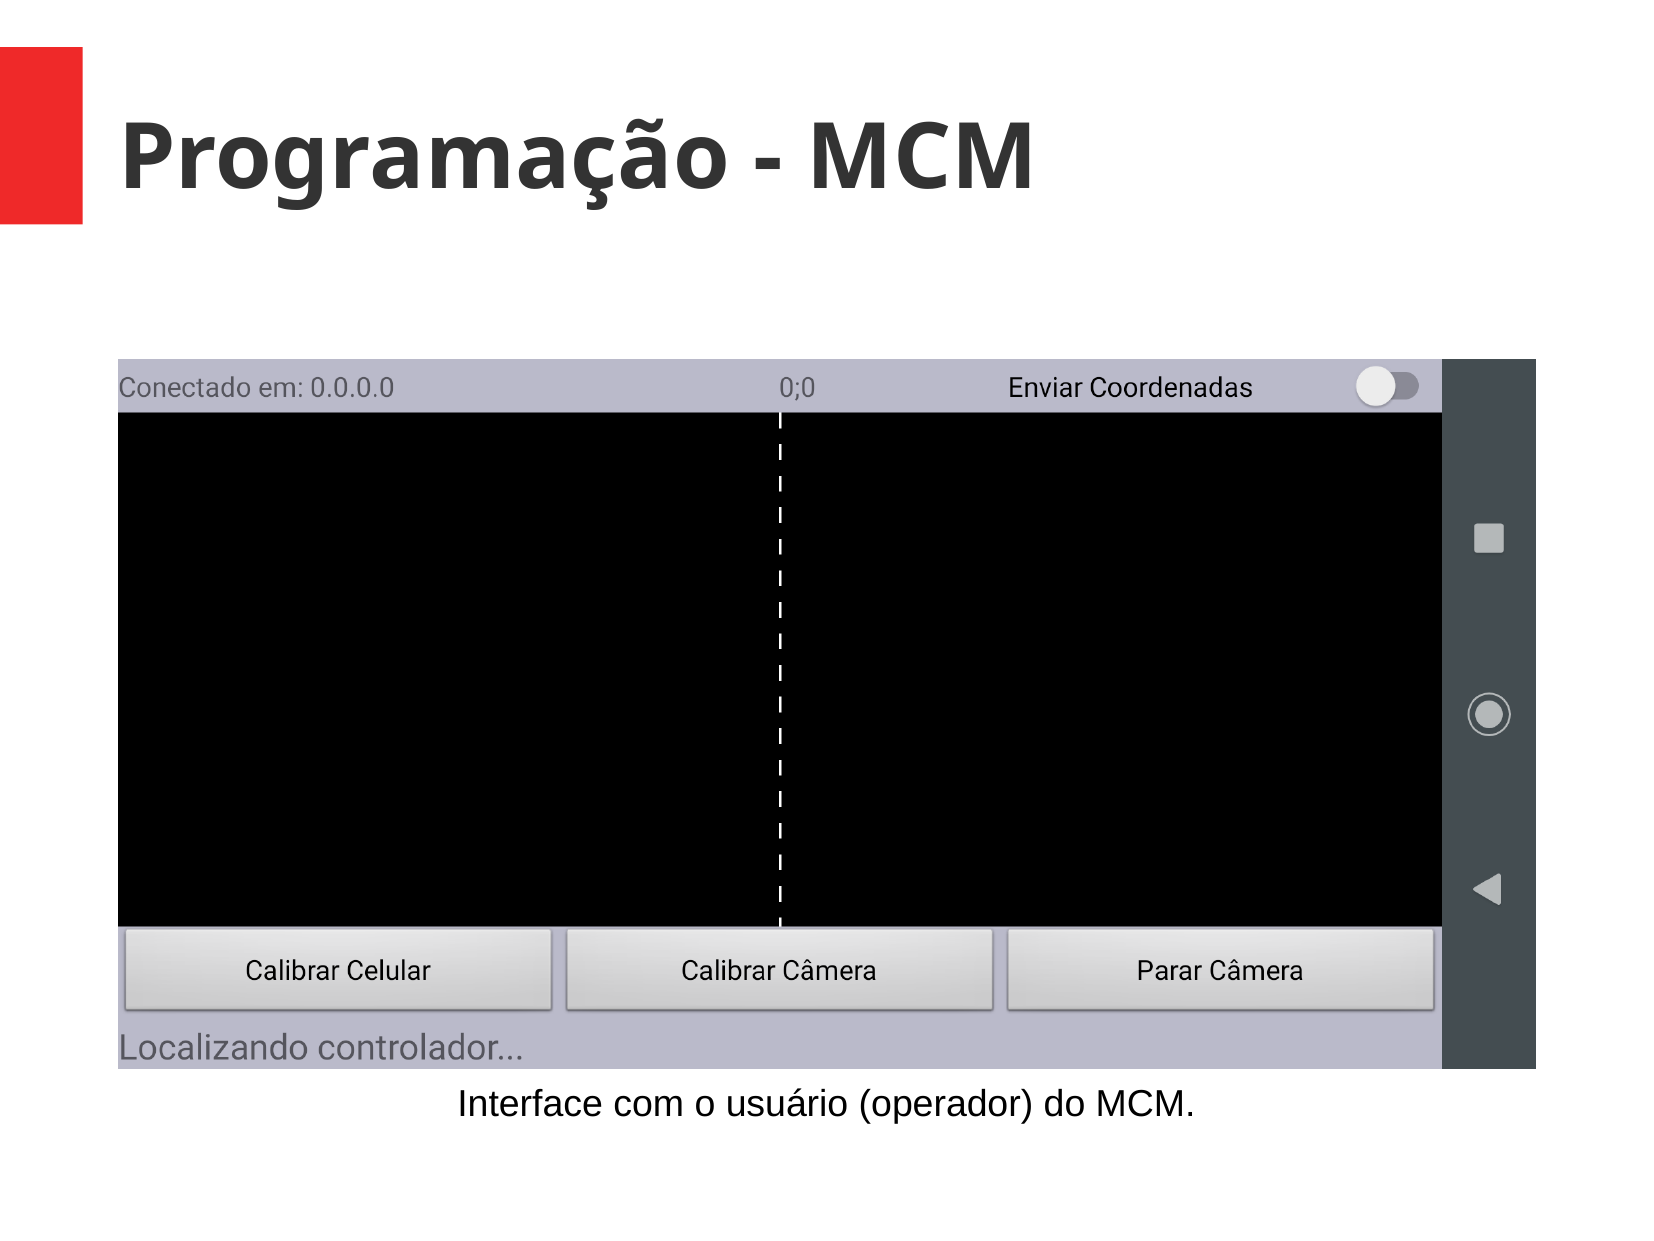

# Programação - MCM
Interface com o usuário (operador) do MCM.